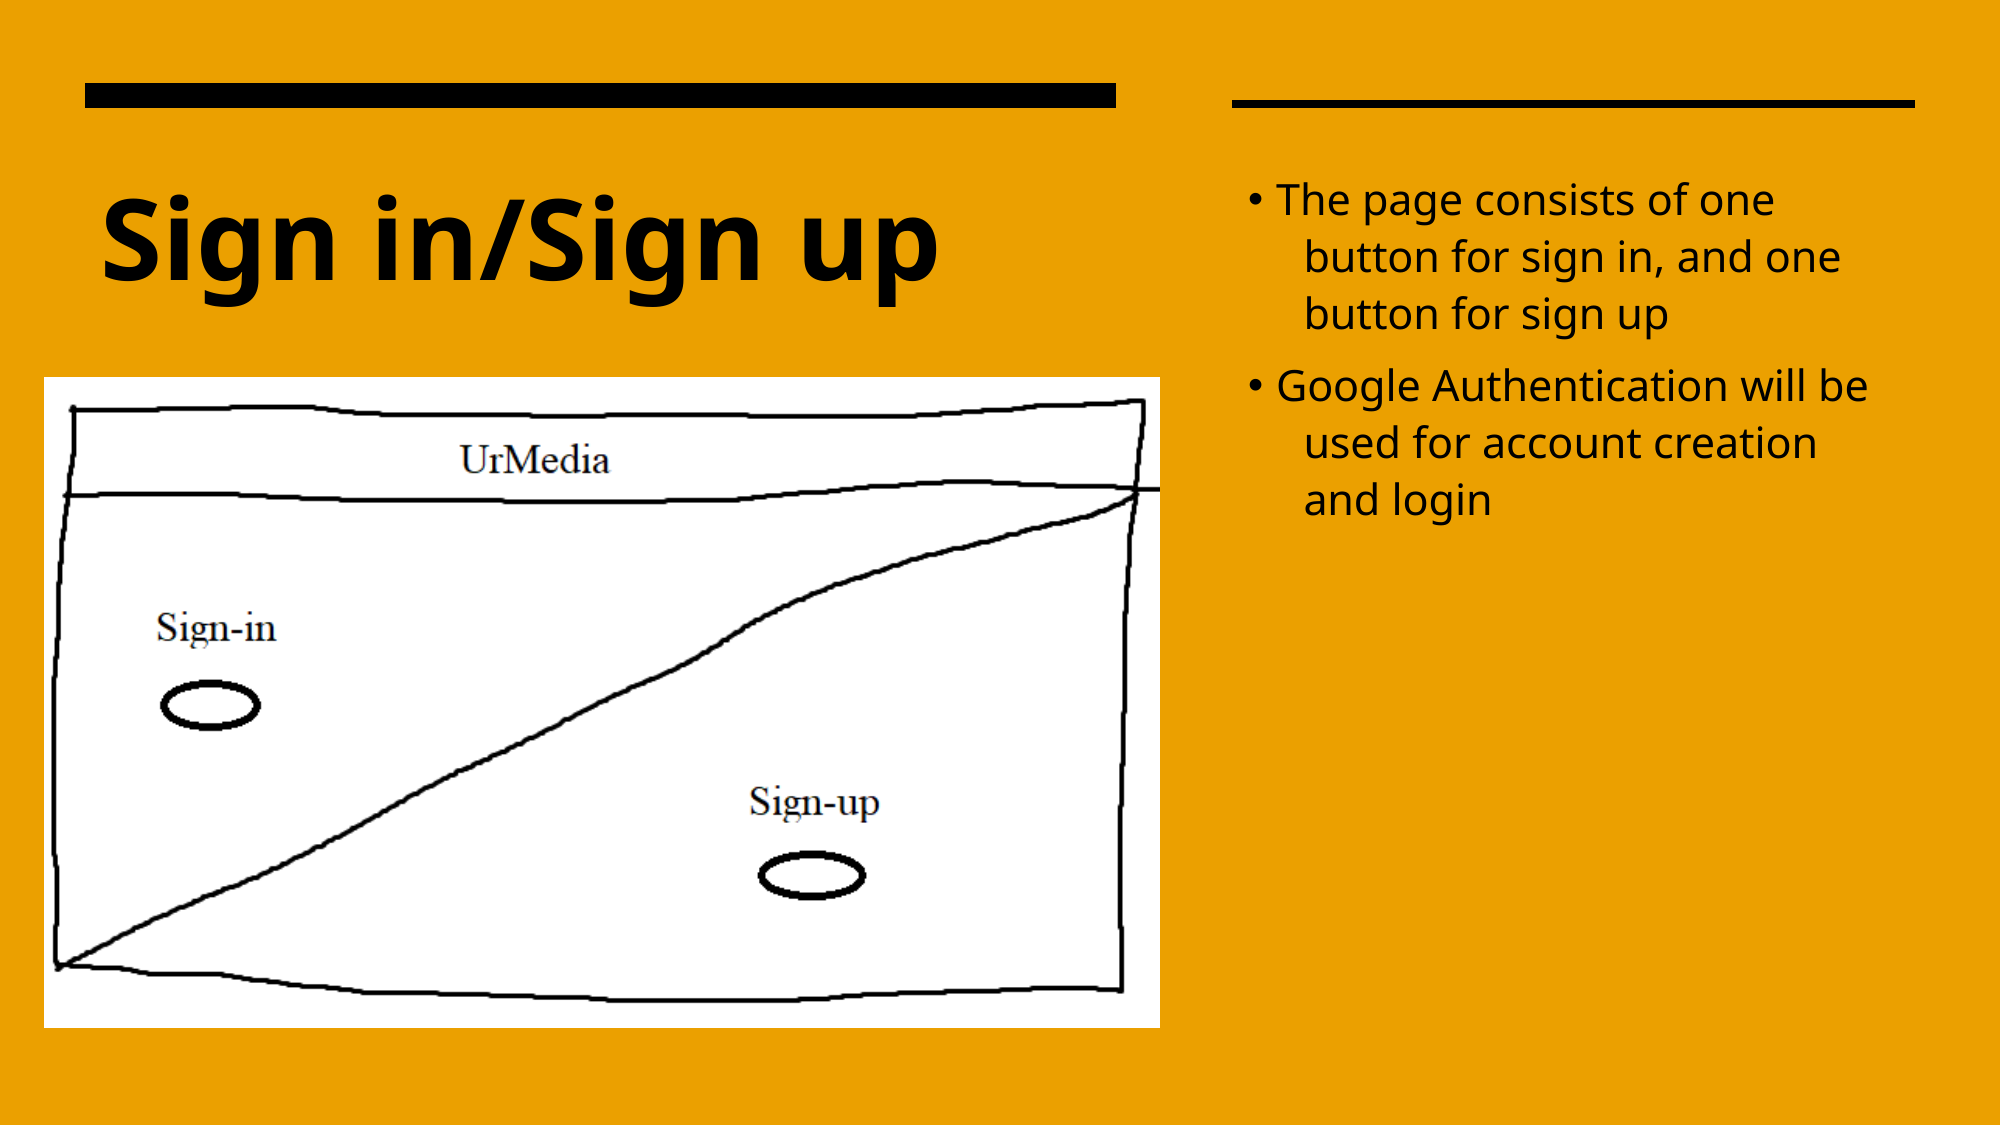

The page consists of one button for sign in, and one button for sign up
Google Authentication will be used for account creation and login
# Sign in/Sign up